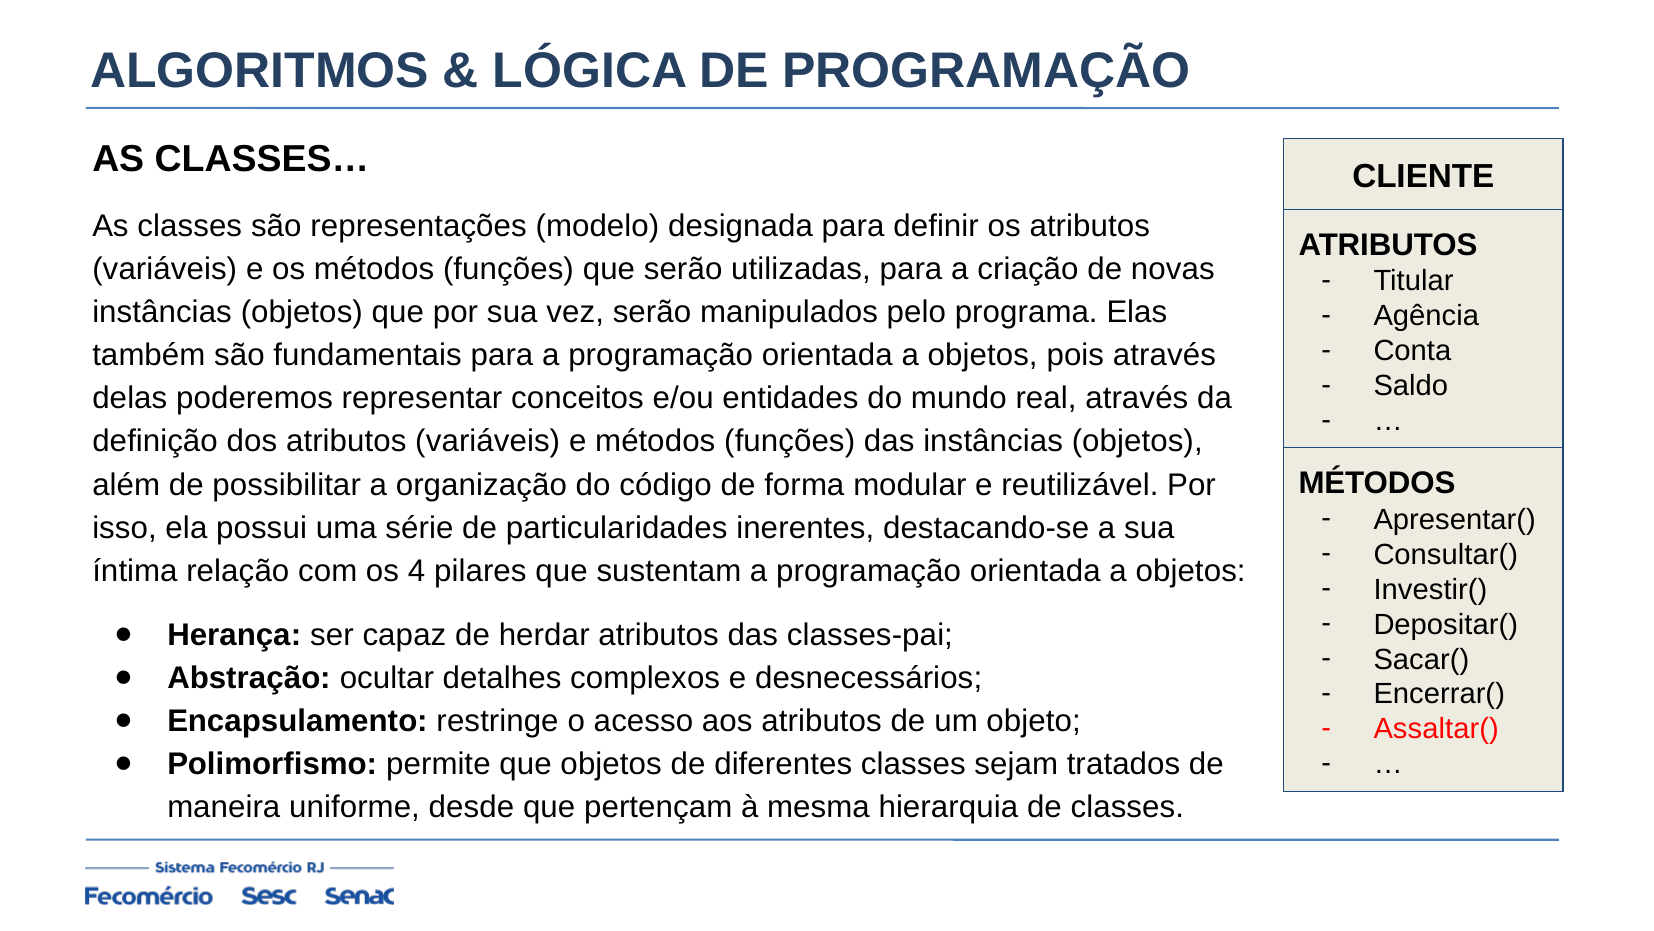

ALGORITMOS & LÓGICA DE PROGRAMAÇÃO
AS CLASSES…
As classes são representações (modelo) designada para definir os atributos (variáveis) e os métodos (funções) que serão utilizadas, para a criação de novas instâncias (objetos) que por sua vez, serão manipulados pelo programa. Elas também são fundamentais para a programação orientada a objetos, pois através delas poderemos representar conceitos e/ou entidades do mundo real, através da definição dos atributos (variáveis) e métodos (funções) das instâncias (objetos), além de possibilitar a organização do código de forma modular e reutilizável. Por isso, ela possui uma série de particularidades inerentes, destacando-se a sua íntima relação com os 4 pilares que sustentam a programação orientada a objetos:
Herança: ser capaz de herdar atributos das classes-pai;
Abstração: ocultar detalhes complexos e desnecessários;
Encapsulamento: restringe o acesso aos atributos de um objeto;
Polimorfismo: permite que objetos de diferentes classes sejam tratados de maneira uniforme, desde que pertençam à mesma hierarquia de classes.
CLIENTE
ATRIBUTOS
Titular
Agência
Conta
Saldo
…
MÉTODOS
Apresentar()
Consultar()
Investir()
Depositar()
Sacar()
Encerrar()
Assaltar()
…